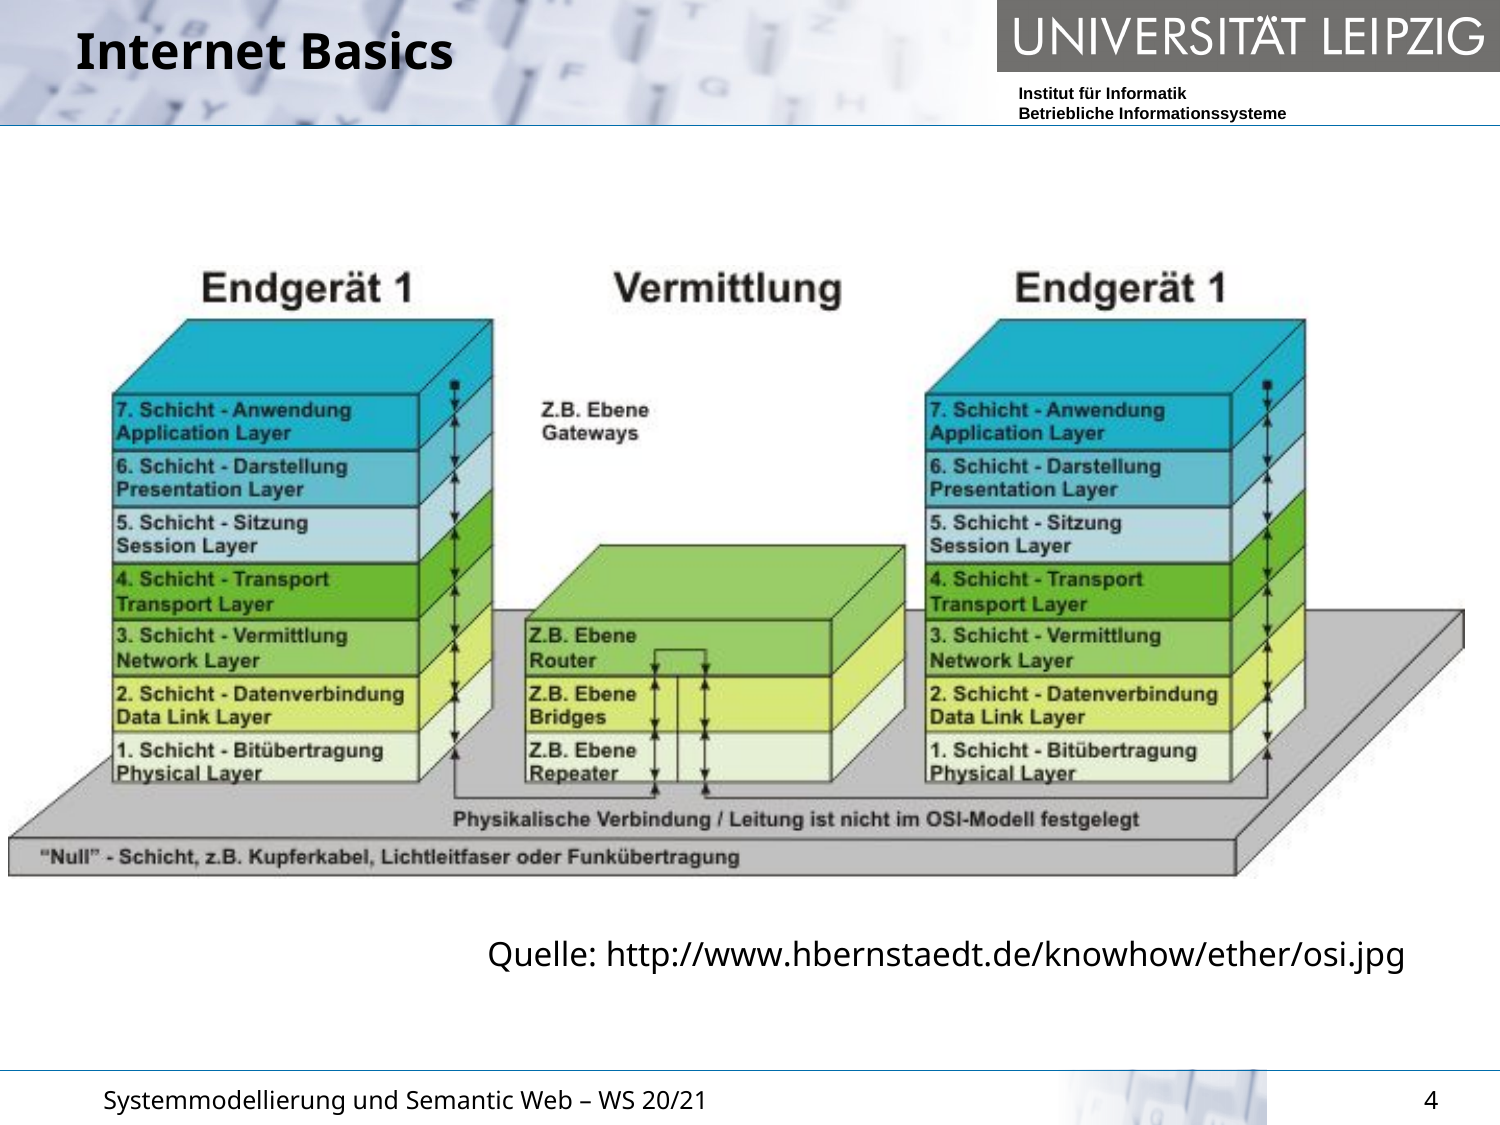

Internet Basics
Quelle: http://www.hbernstaedt.de/knowhow/ether/osi.jpg
Systemmodellierung und Semantic Web – WS 20/21
4